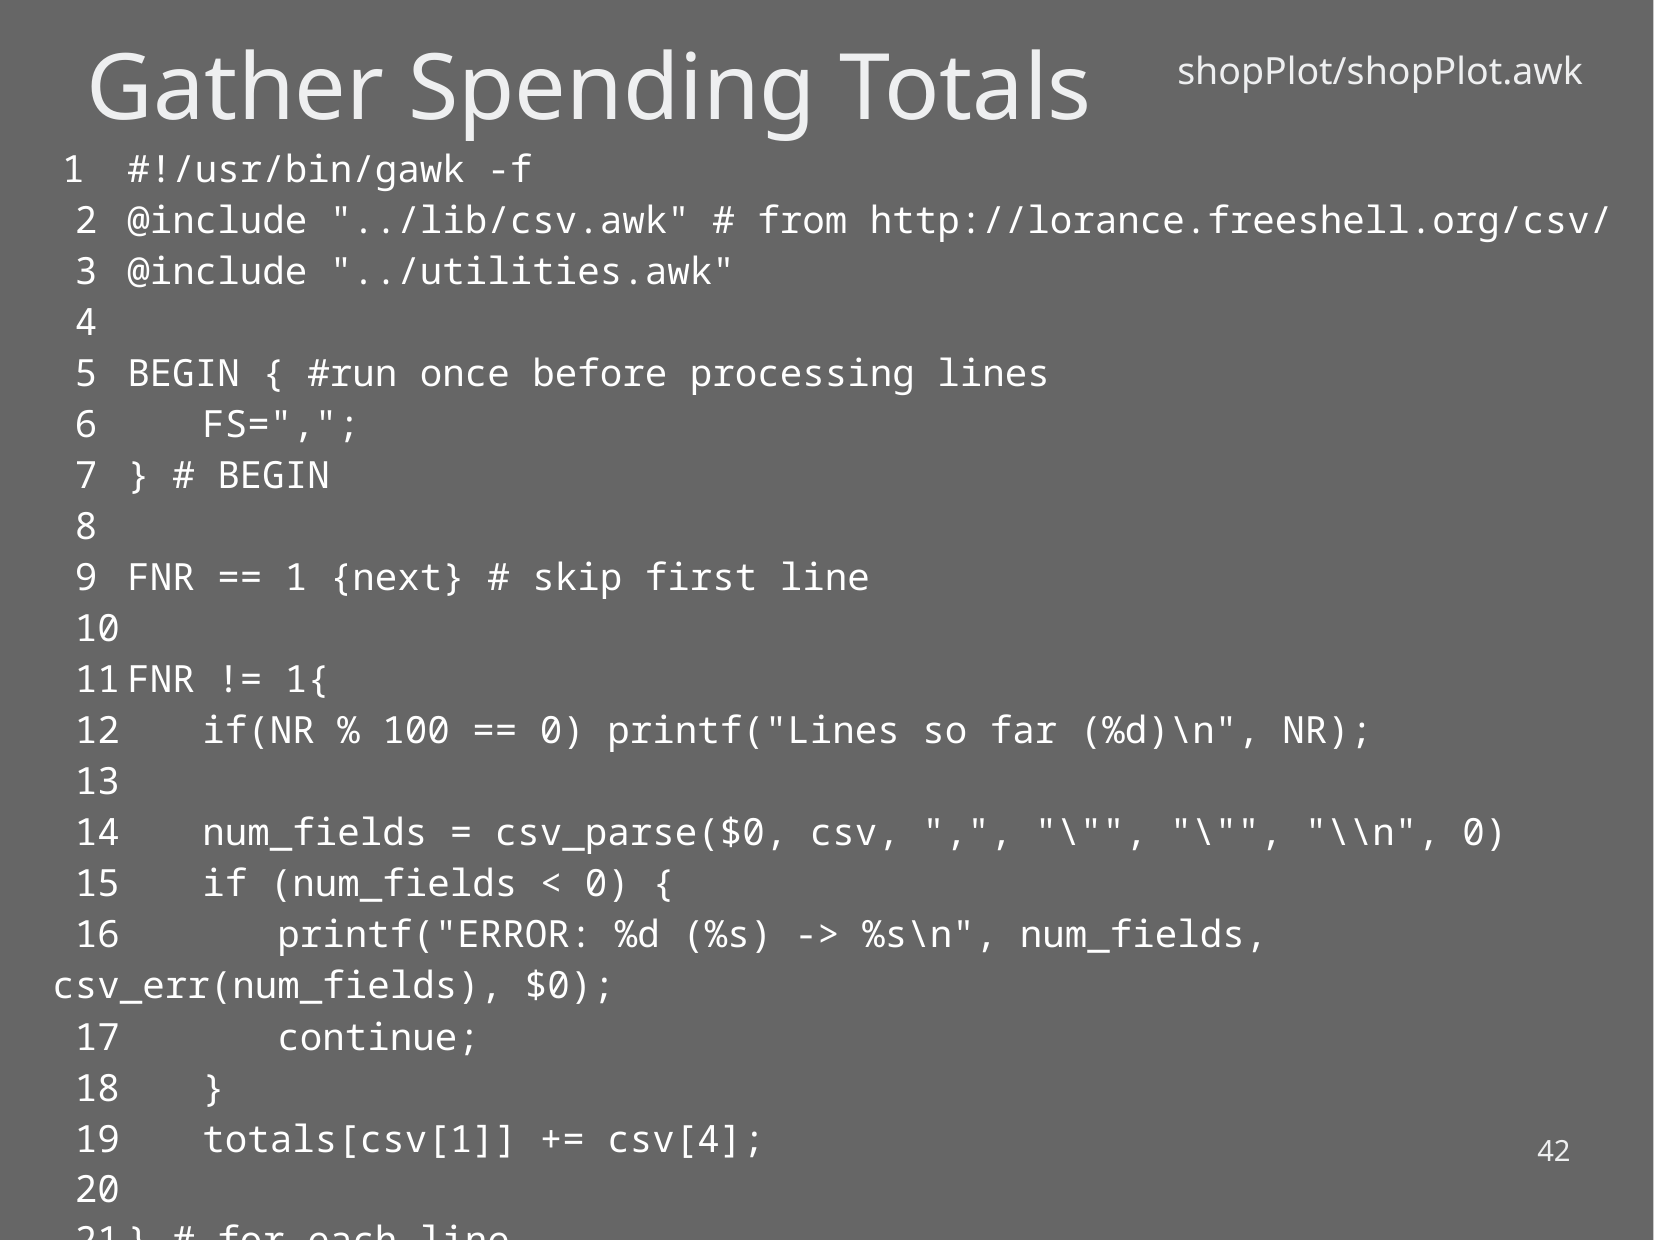

# Gather Spending Totals
shopPlot/shopPlot.awk
 1	#!/usr/bin/gawk -f
 2	@include "../lib/csv.awk" # from http://lorance.freeshell.org/csv/
 3	@include "../utilities.awk"
 4
 5	BEGIN { #run once before processing lines
 6		FS=",";
 7	} # BEGIN
 8
 9	FNR == 1 {next} # skip first line
 10
 11	FNR != 1{
 12		if(NR % 100 == 0) printf("Lines so far (%d)\n", NR);
 13
 14		num_fields = csv_parse($0, csv, ",", "\"", "\"", "\\n", 0)
 15		if (num_fields < 0) {
 16			printf("ERROR: %d (%s) -> %s\n", num_fields, csv_err(num_fields), $0);
 17			continue;
 18		}
 19		totals[csv[1]] += csv[4];
 20
 21	} # for each line
 22
 23	END { # run once after processing lines
 24			walk_array(totals, "totals", I);
 25			printf("END: processed %d data points\n",NR);
 26	} # END
42